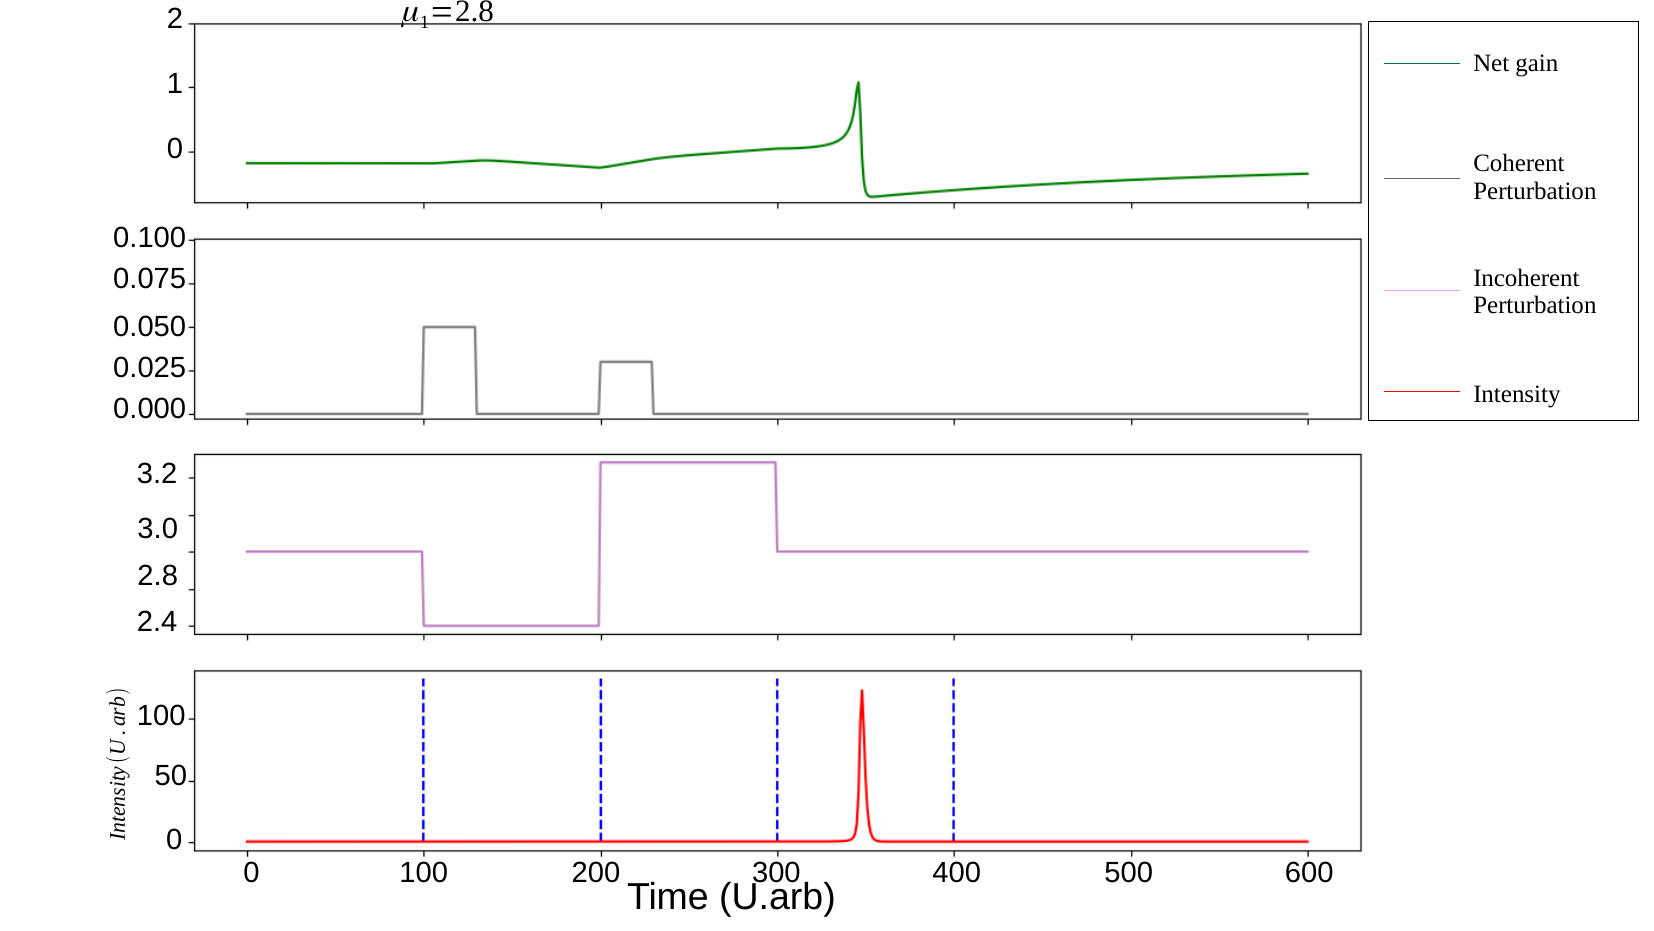

2
Net gain
1
0
Coherent
Perturbation
0.100
0.075
Incoherent
Perturbation
0.050
0.025
Intensity
0.000
3.2
3.0
2.8
2.4
100
50
0
0 100 200 300 400 500 600
Time (U.arb)